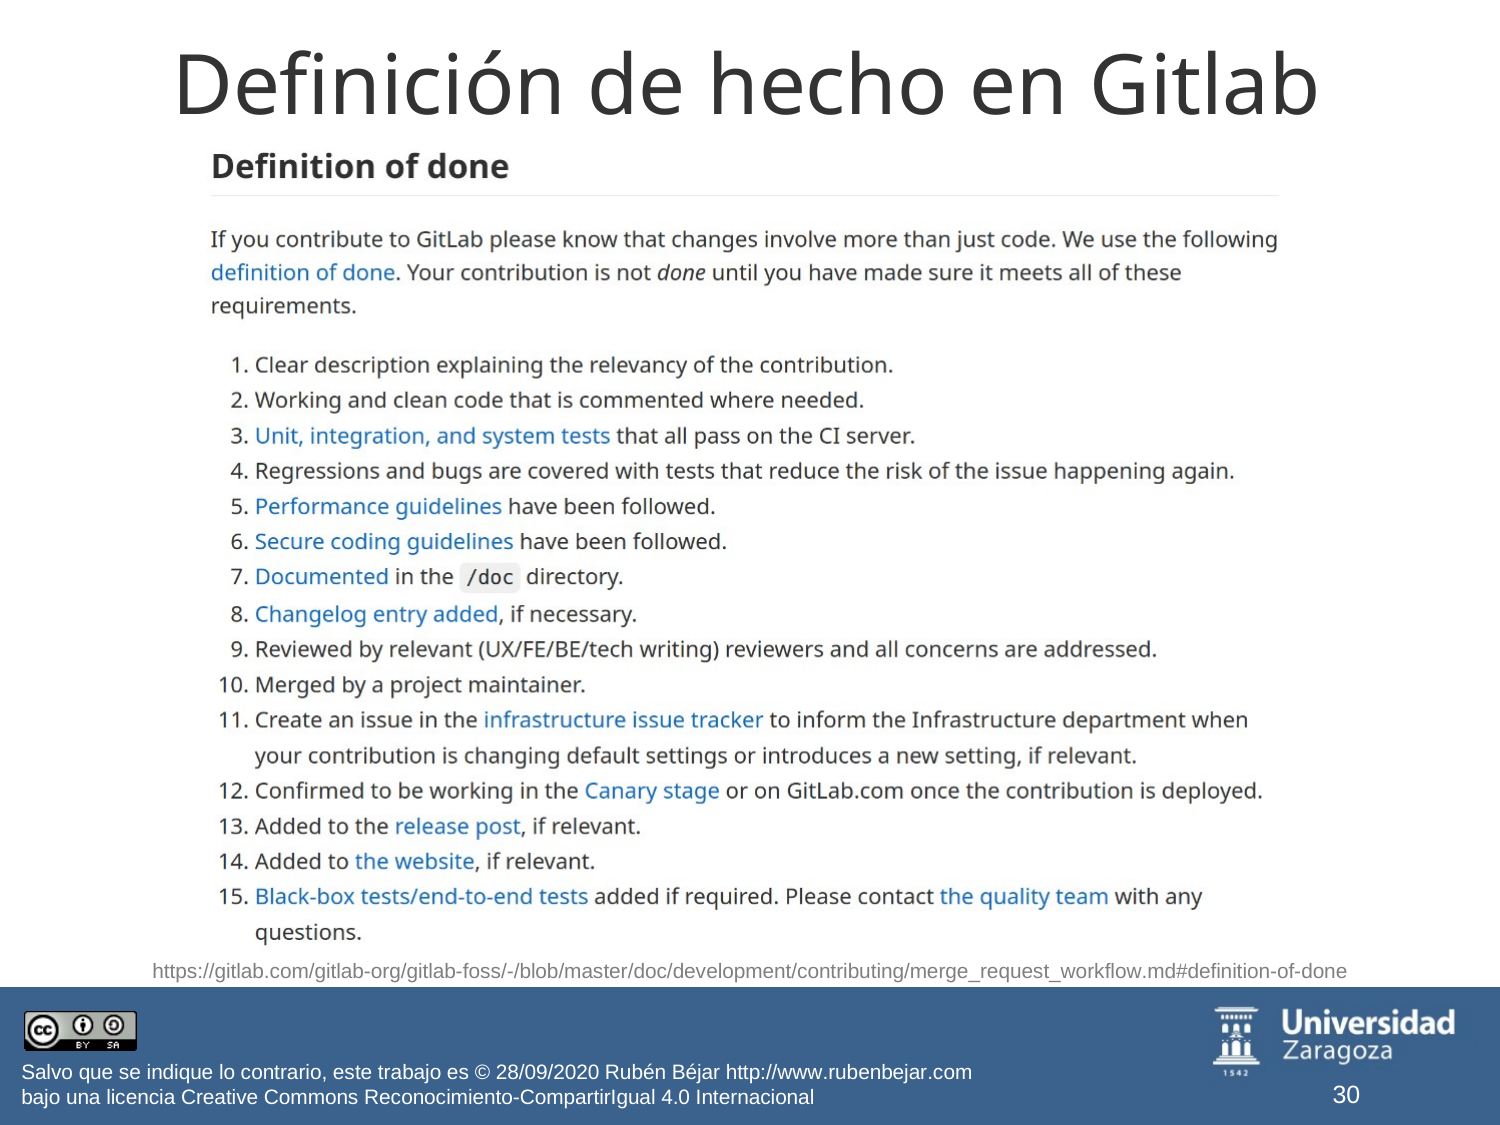

# Definición de hecho en Gitlab
https://gitlab.com/gitlab-org/gitlab-foss/-/blob/master/doc/development/contributing/merge_request_workflow.md#definition-of-done